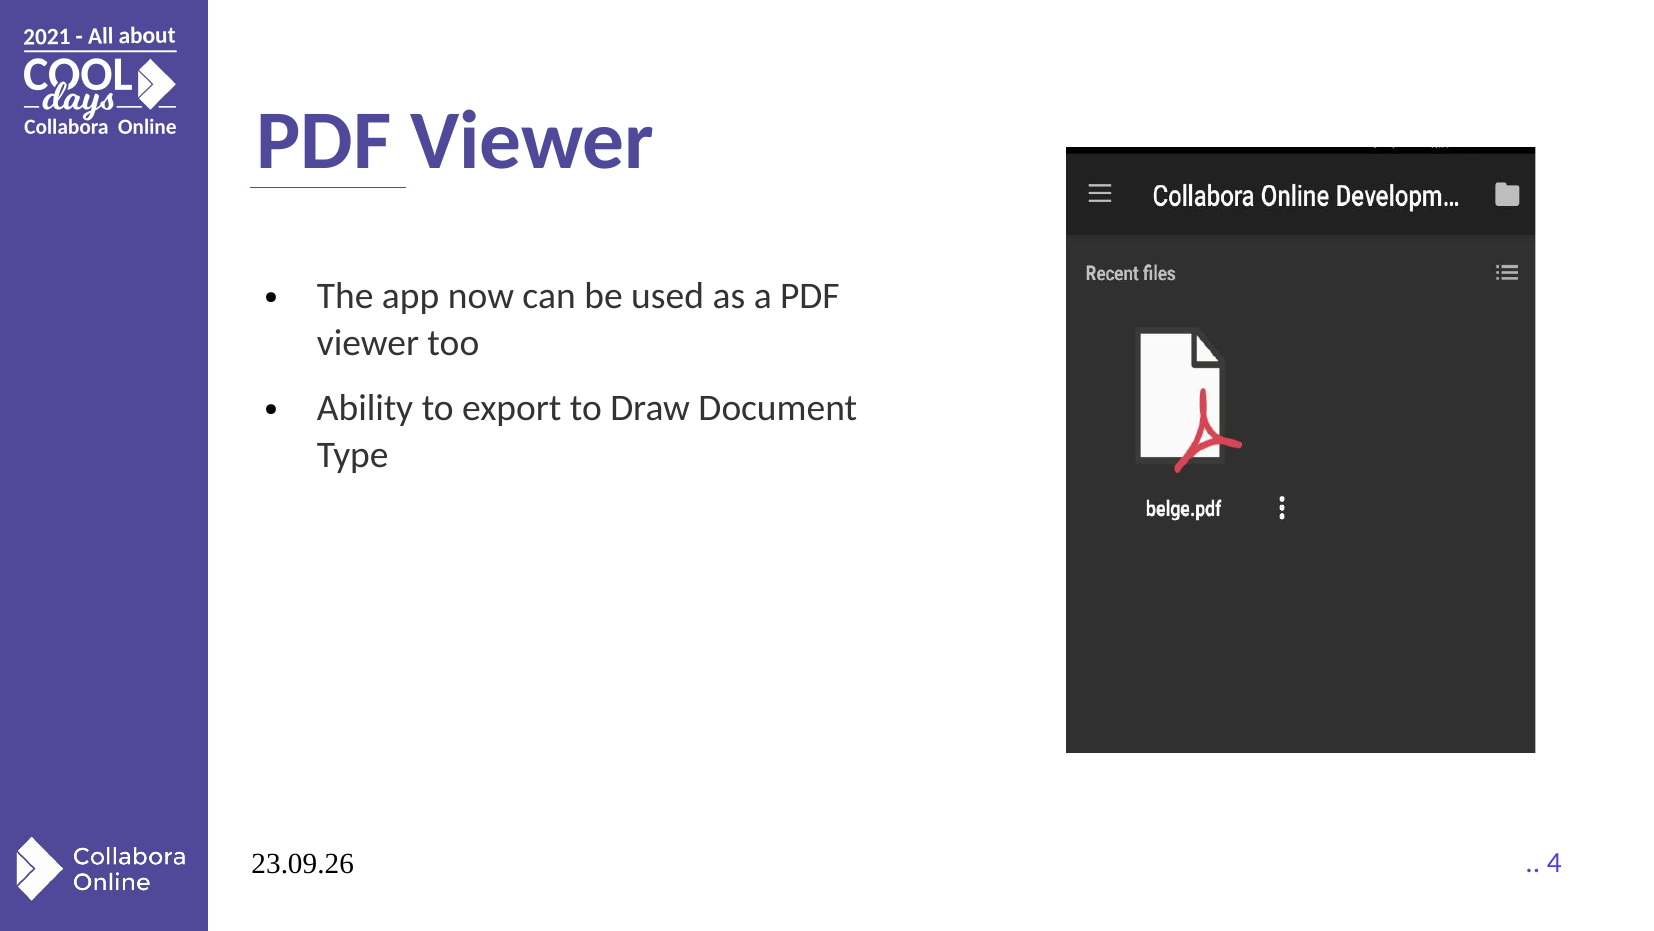

# PDF Viewer
The app now can be used as a PDF viewer too
Ability to export to Draw Document Type
4